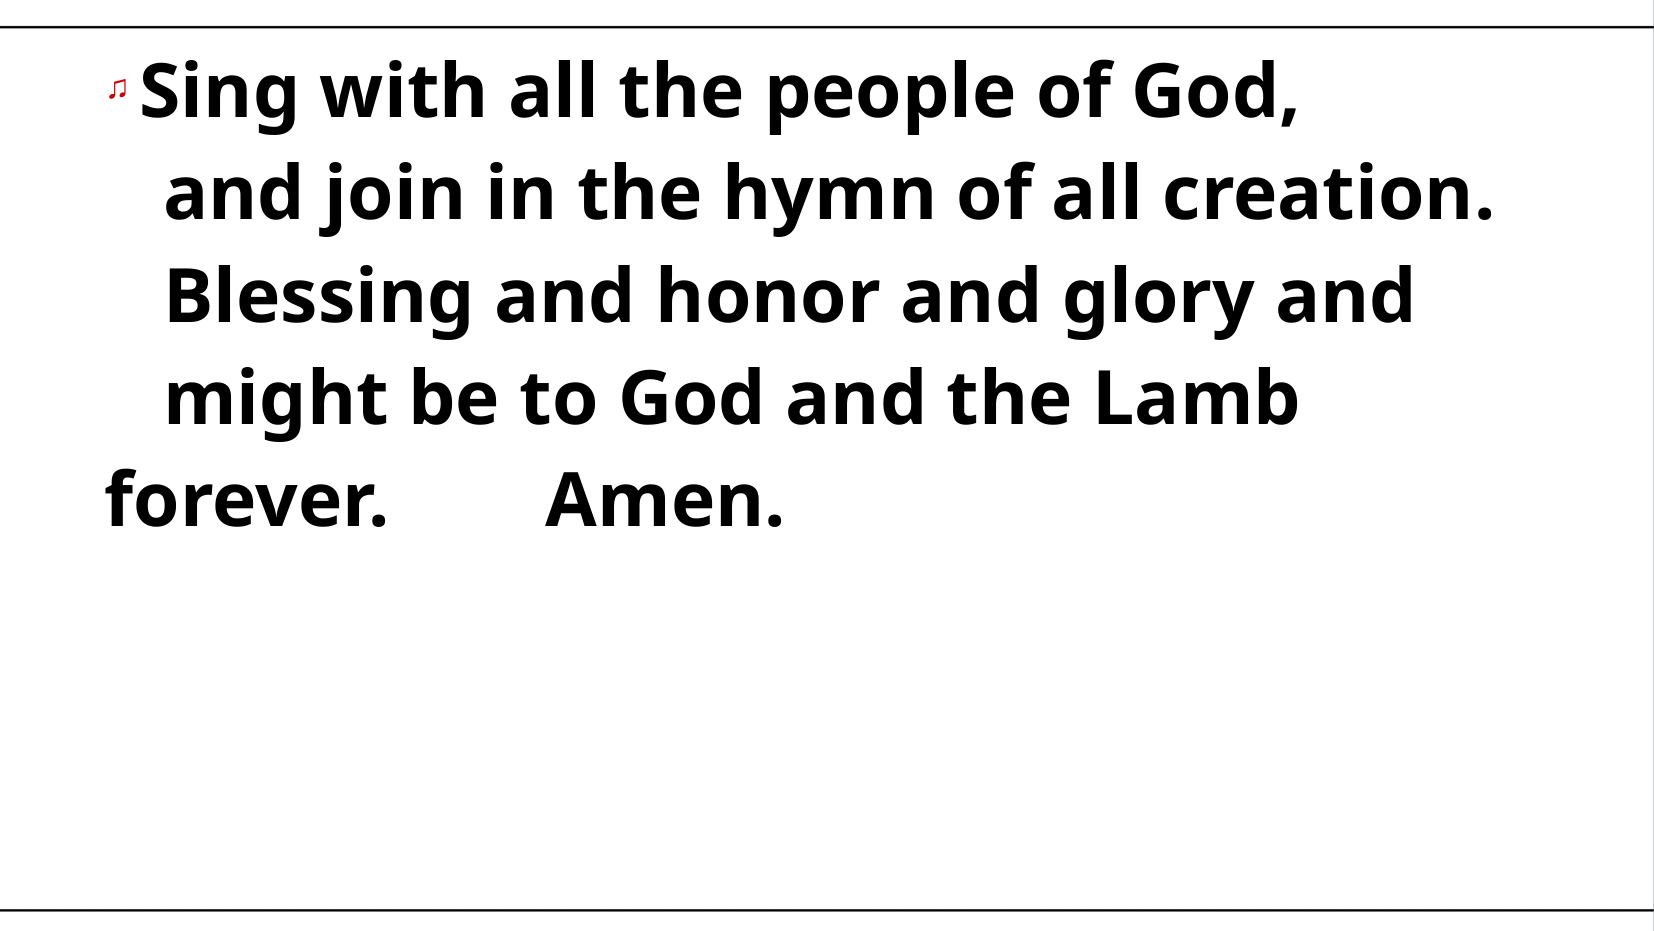

♫ Sing with all the people of God,
 and join in the hymn of all creation.
 Blessing and honor and glory and
 might be to God and the Lamb forever. Amen.